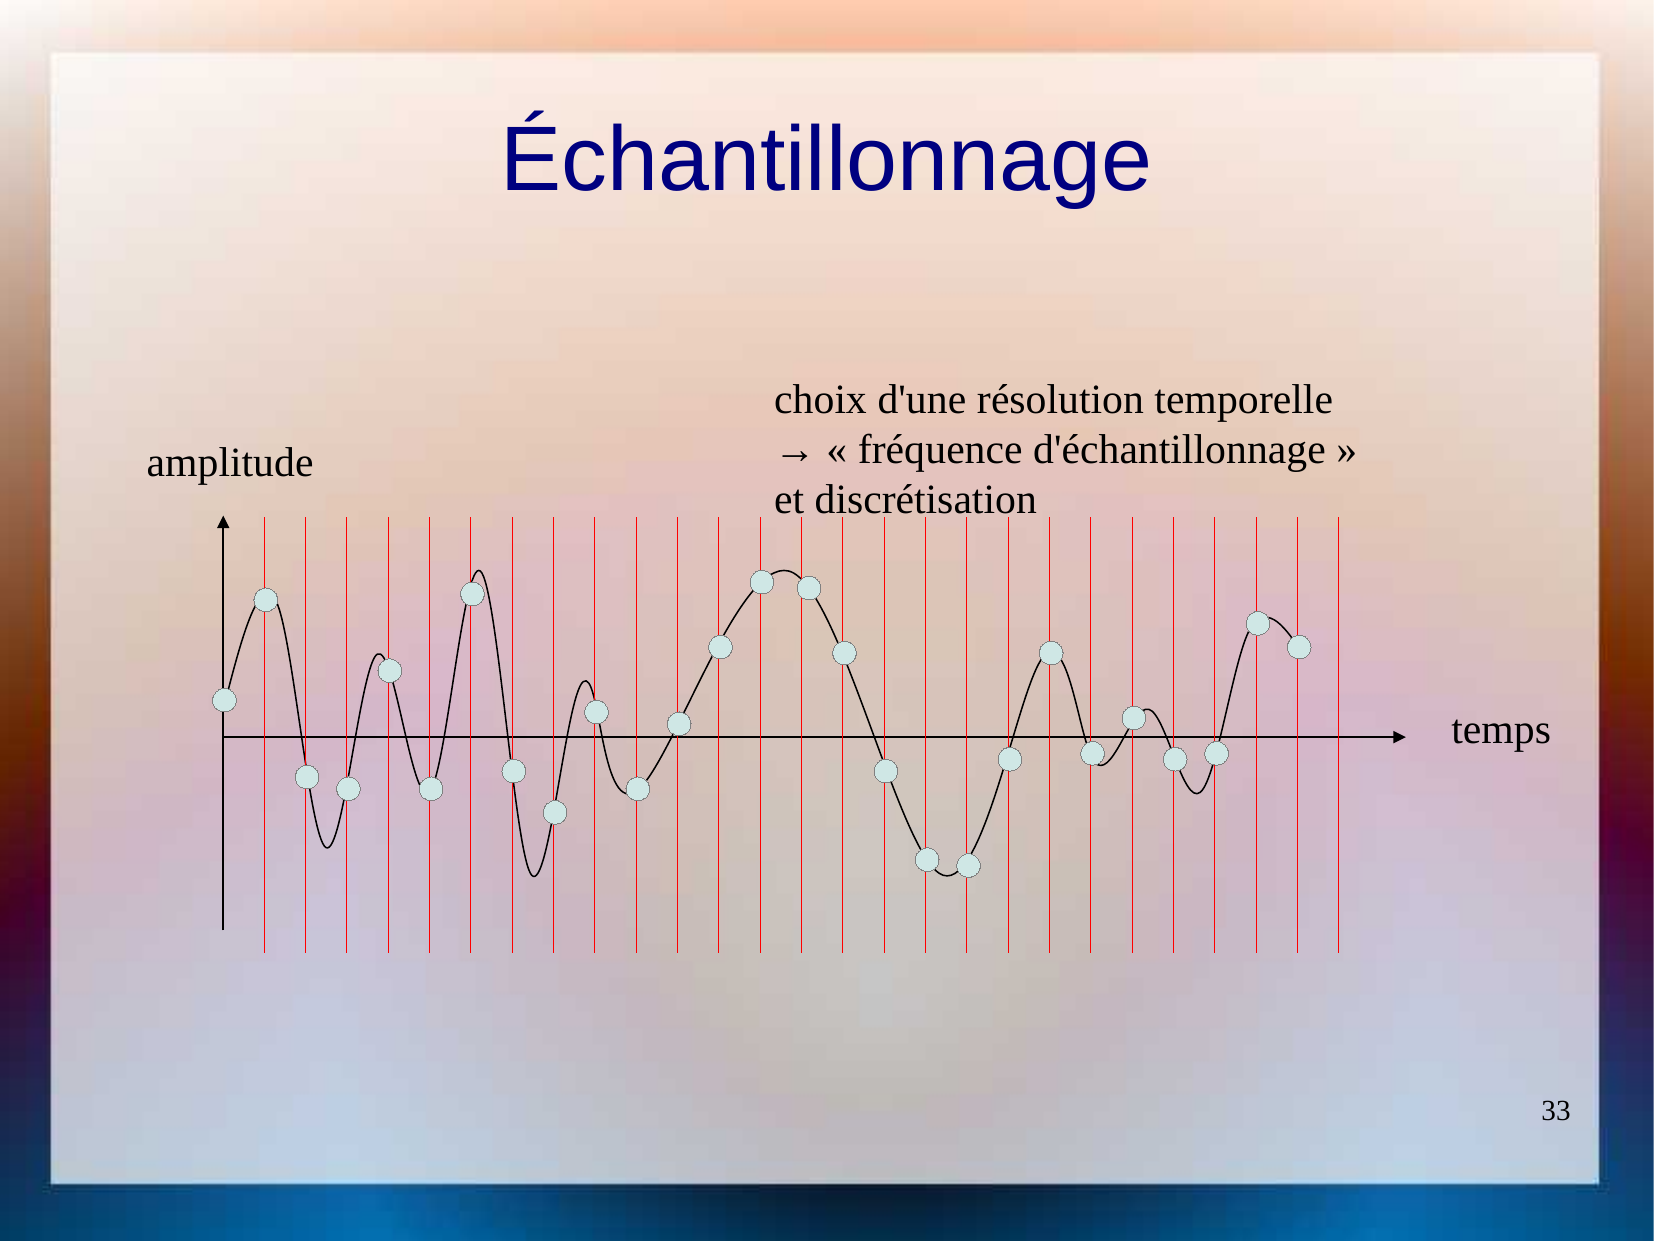

# Échantillonnage
choix d'une résolution temporelle
→ « fréquence d'échantillonnage »
et discrétisation
amplitude
temps
33